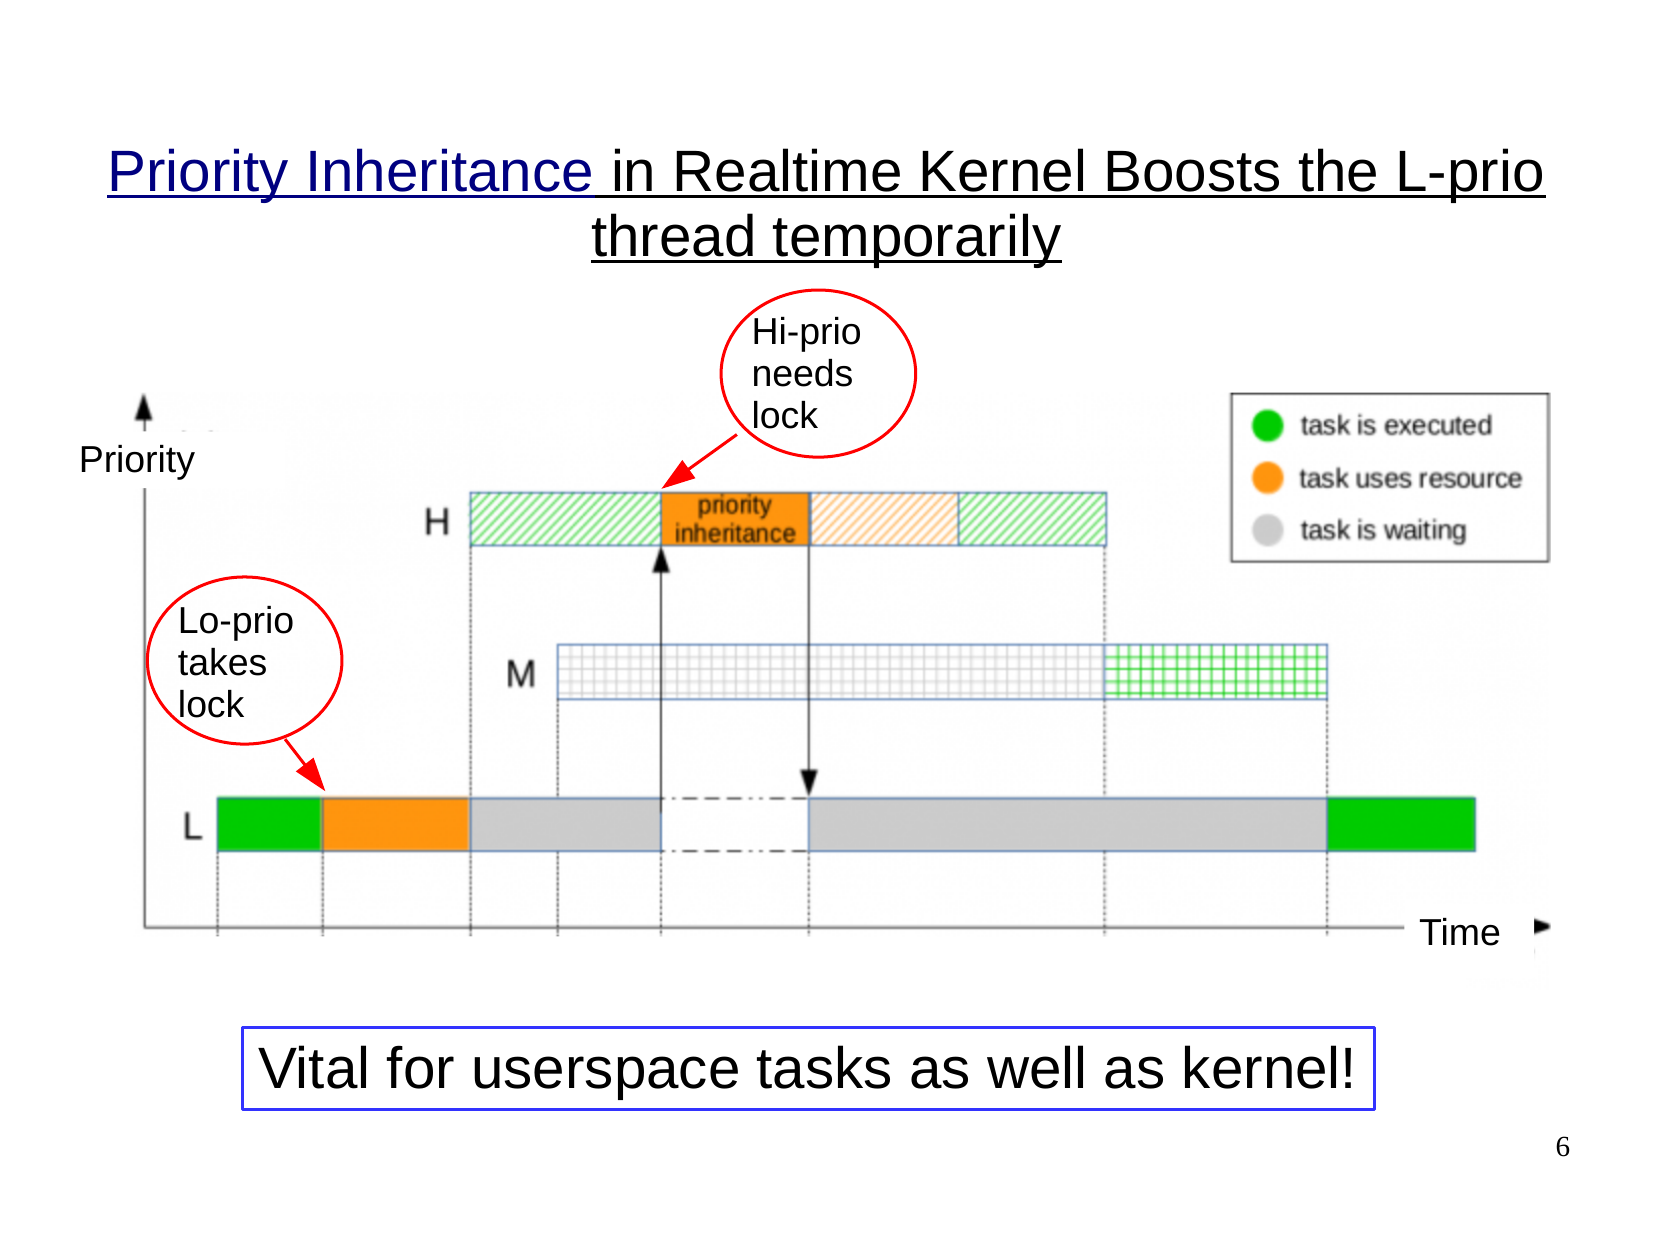

# Priority Inheritance in Realtime Kernel Boosts the L-prio thread temporarily
Hi-prio needs
lock
Priority
Lo-prio takes
lock
Time
Vital for userspace tasks as well as kernel!
6